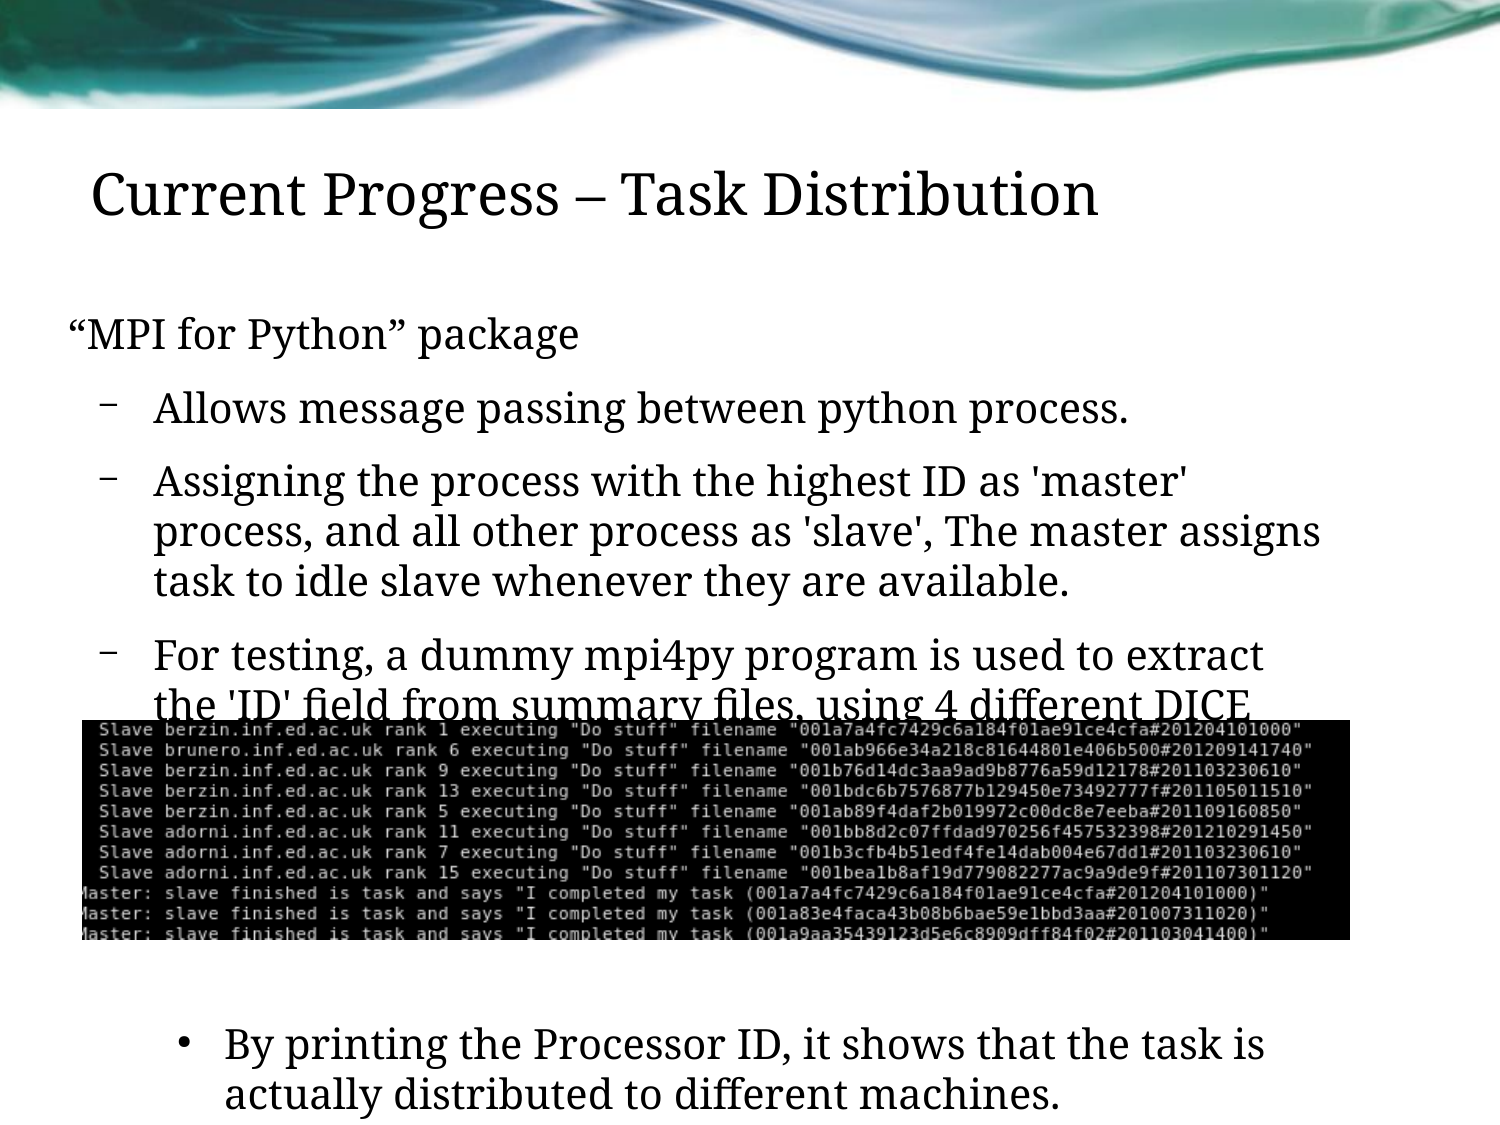

# Current Progress – Task Distribution
“MPI for Python” package
Allows message passing between python process.
Assigning the process with the highest ID as 'master' process, and all other process as 'slave', The master assigns task to idle slave whenever they are available.
For testing, a dummy mpi4py program is used to extract the 'ID' field from summary files, using 4 different DICE machine.
By printing the Processor ID, it shows that the task is actually distributed to different machines.